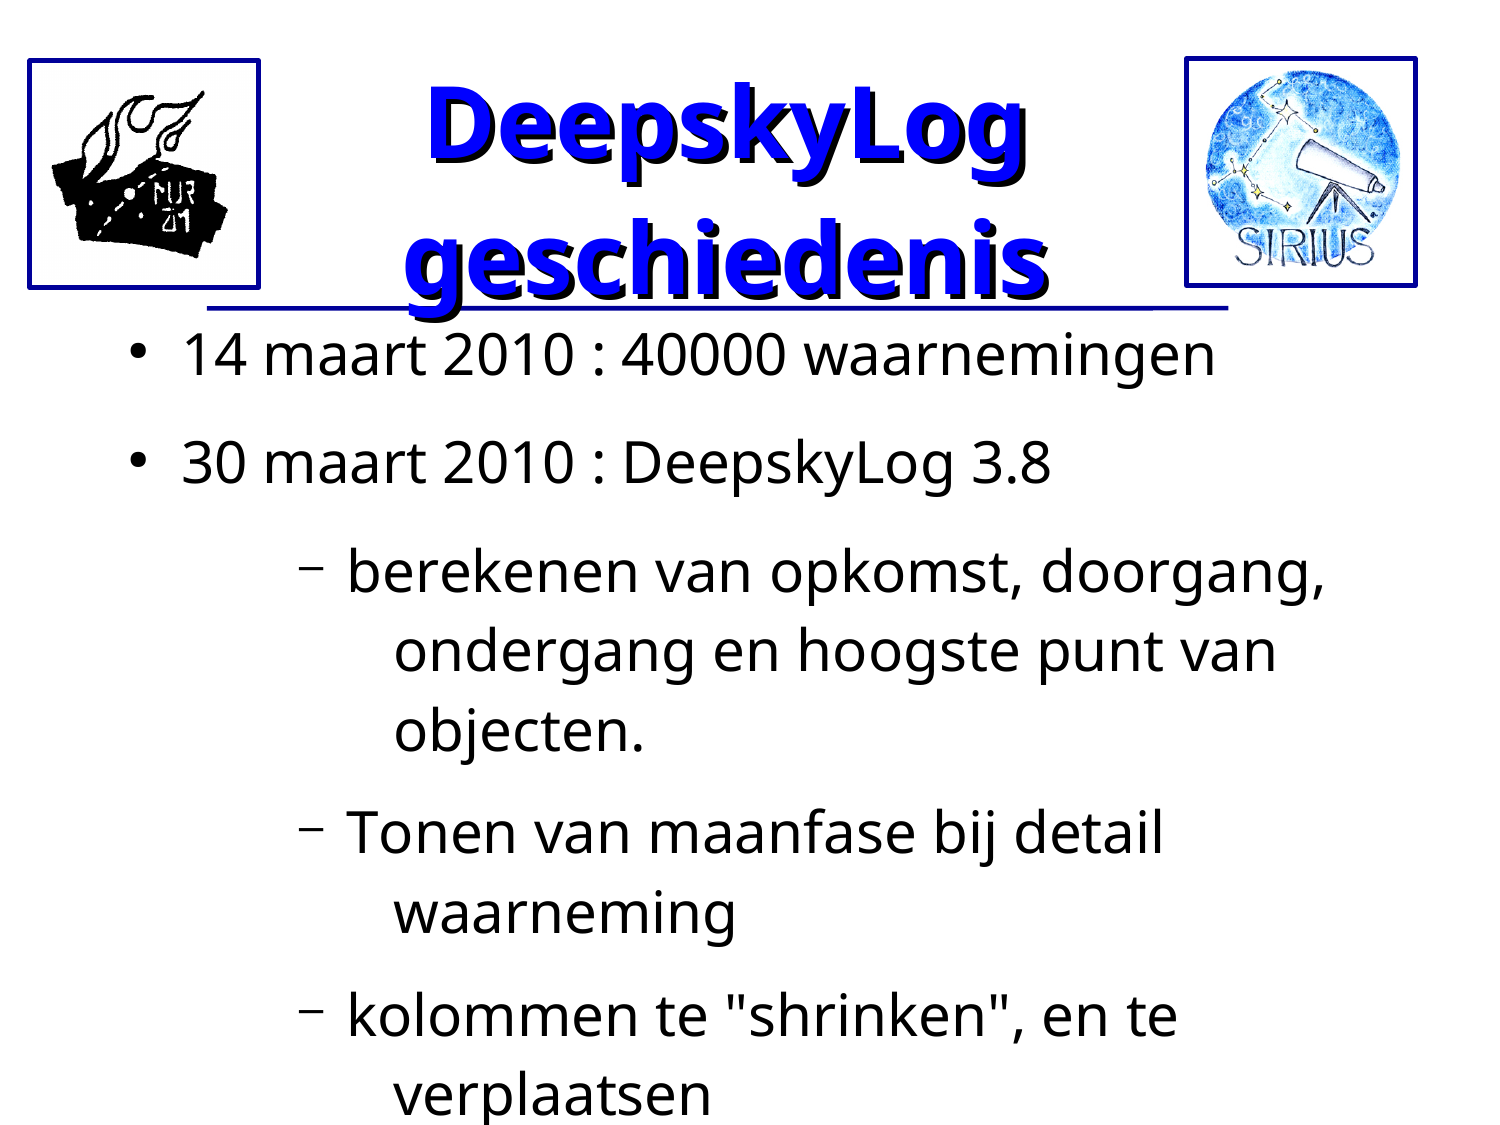

# DeepskyLog geschiedenis
14 maart 2010 : 40000 waarnemingen
30 maart 2010 : DeepskyLog 3.8
berekenen van opkomst, doorgang, ondergang en hoogste punt van objecten.
Tonen van maanfase bij detail waarneming
kolommen te "shrinken", en te verplaatsen